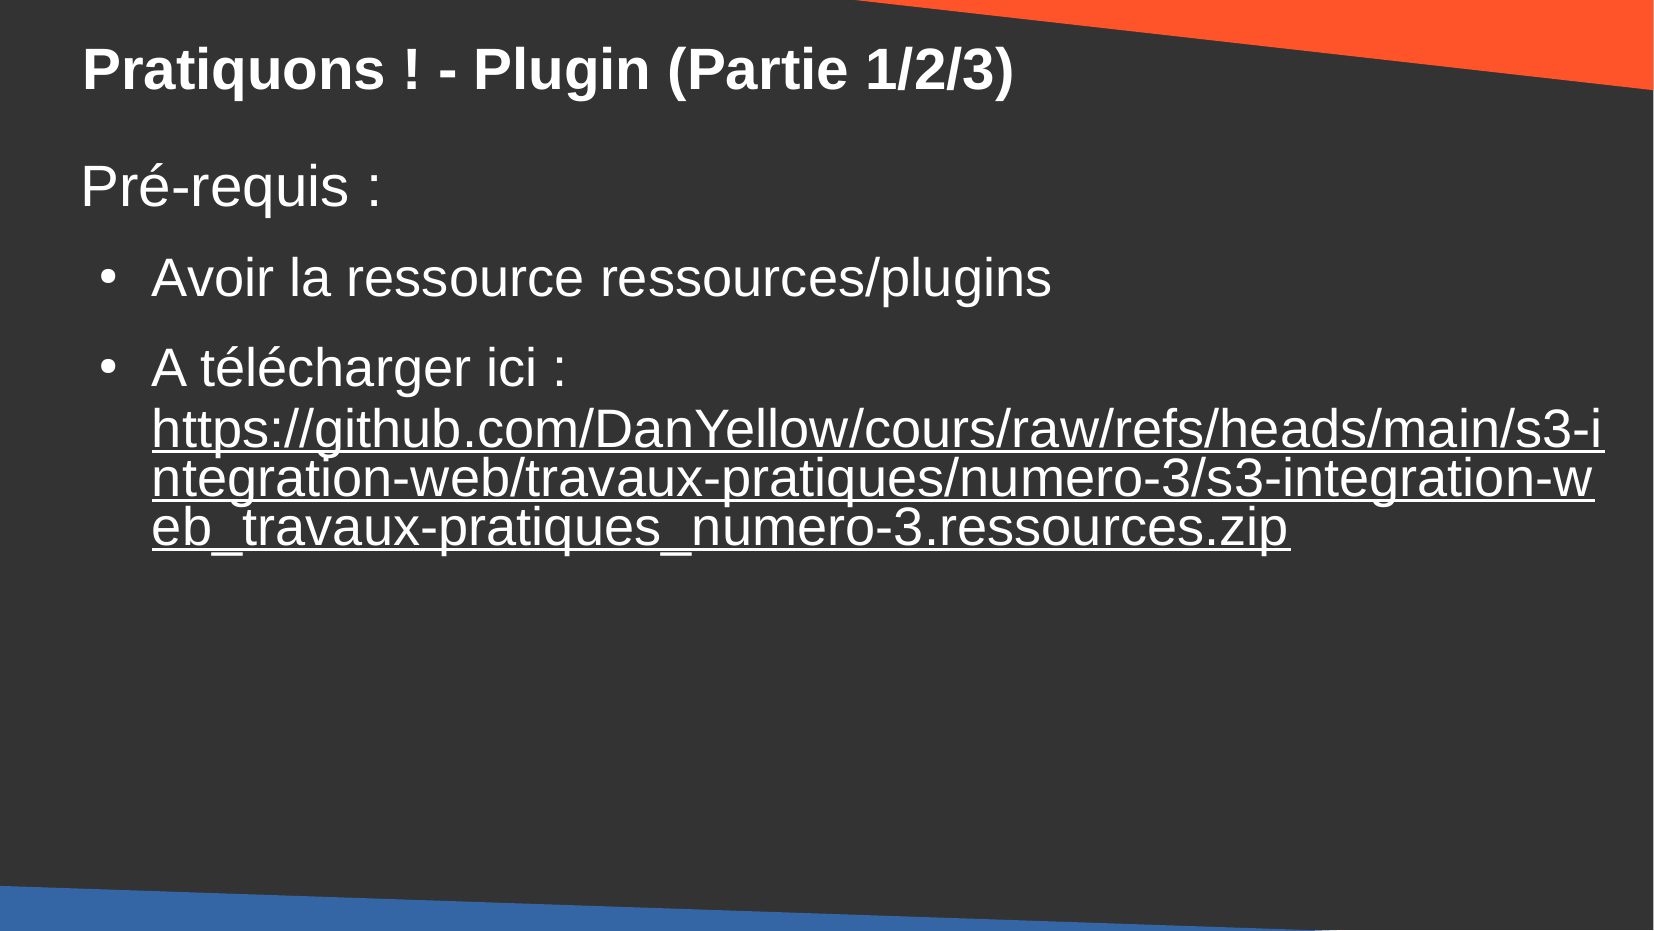

# Pratiquons ! - Plugin (Partie 1/2/3)
Pré-requis :
Avoir la ressource ressources/plugins
A télécharger ici : https://github.com/DanYellow/cours/raw/refs/heads/main/s3-integration-web/travaux-pratiques/numero-3/s3-integration-web_travaux-pratiques_numero-3.ressources.zip